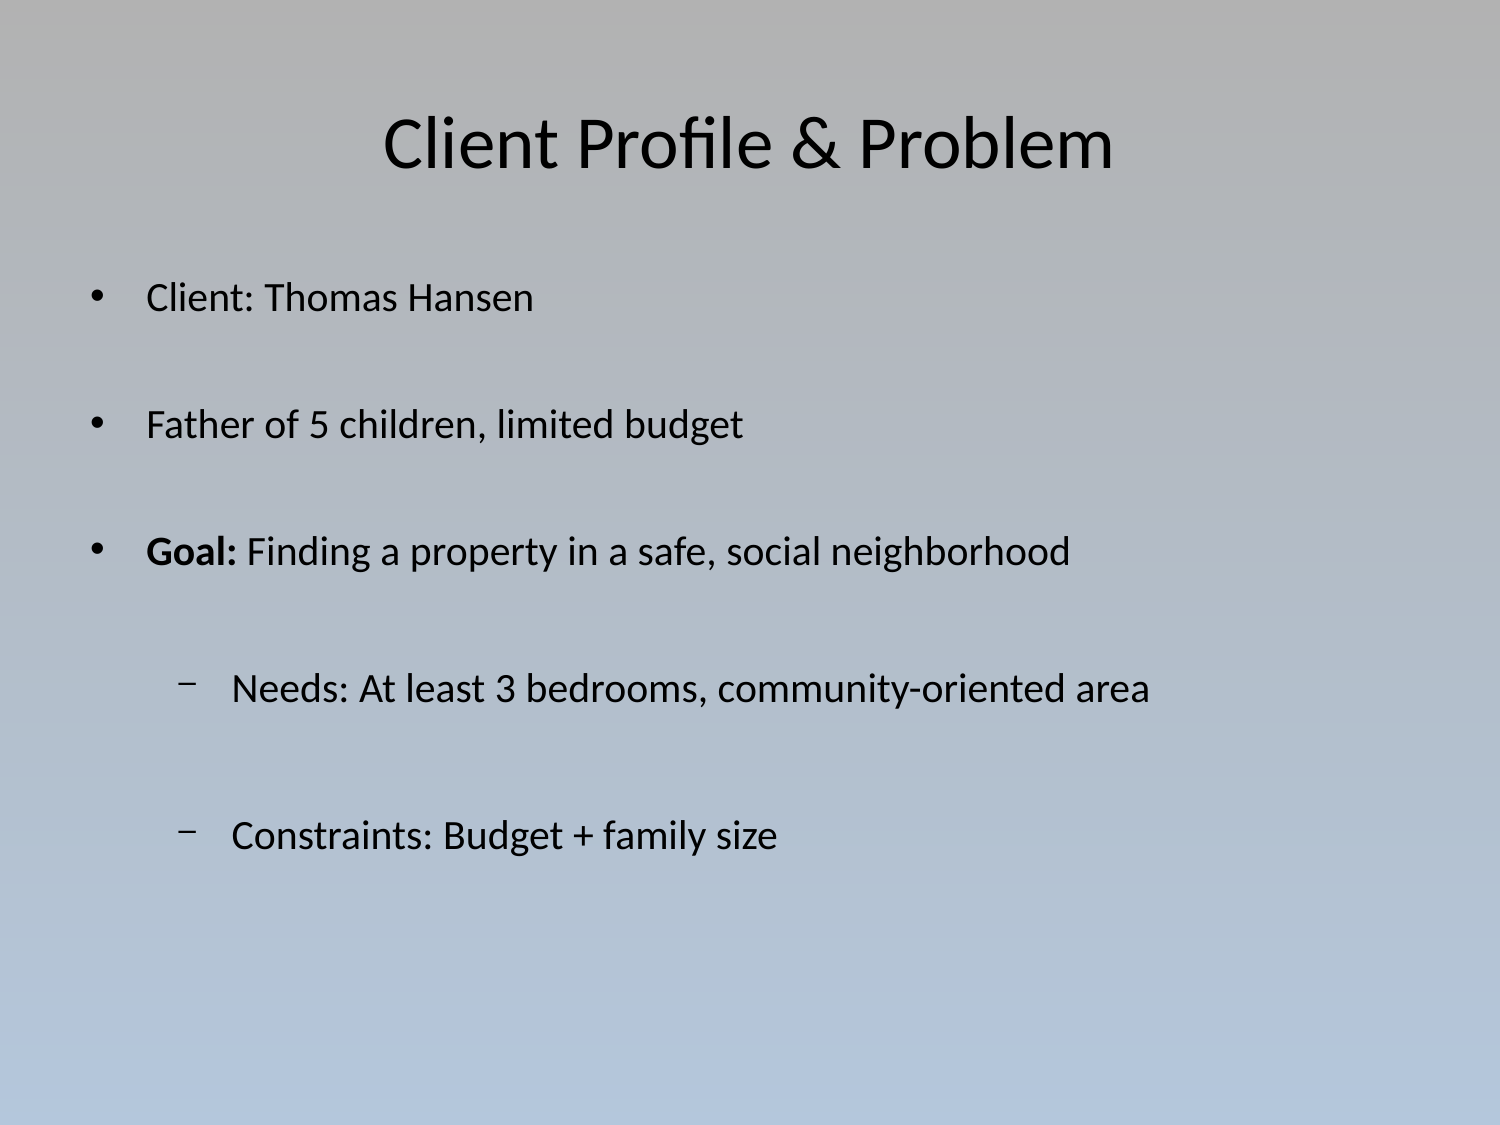

# Client Profile & Problem
Client: Thomas Hansen
Father of 5 children, limited budget
Goal: Finding a property in a safe, social neighborhood
Needs: At least 3 bedrooms, community-oriented area
Constraints: Budget + family size